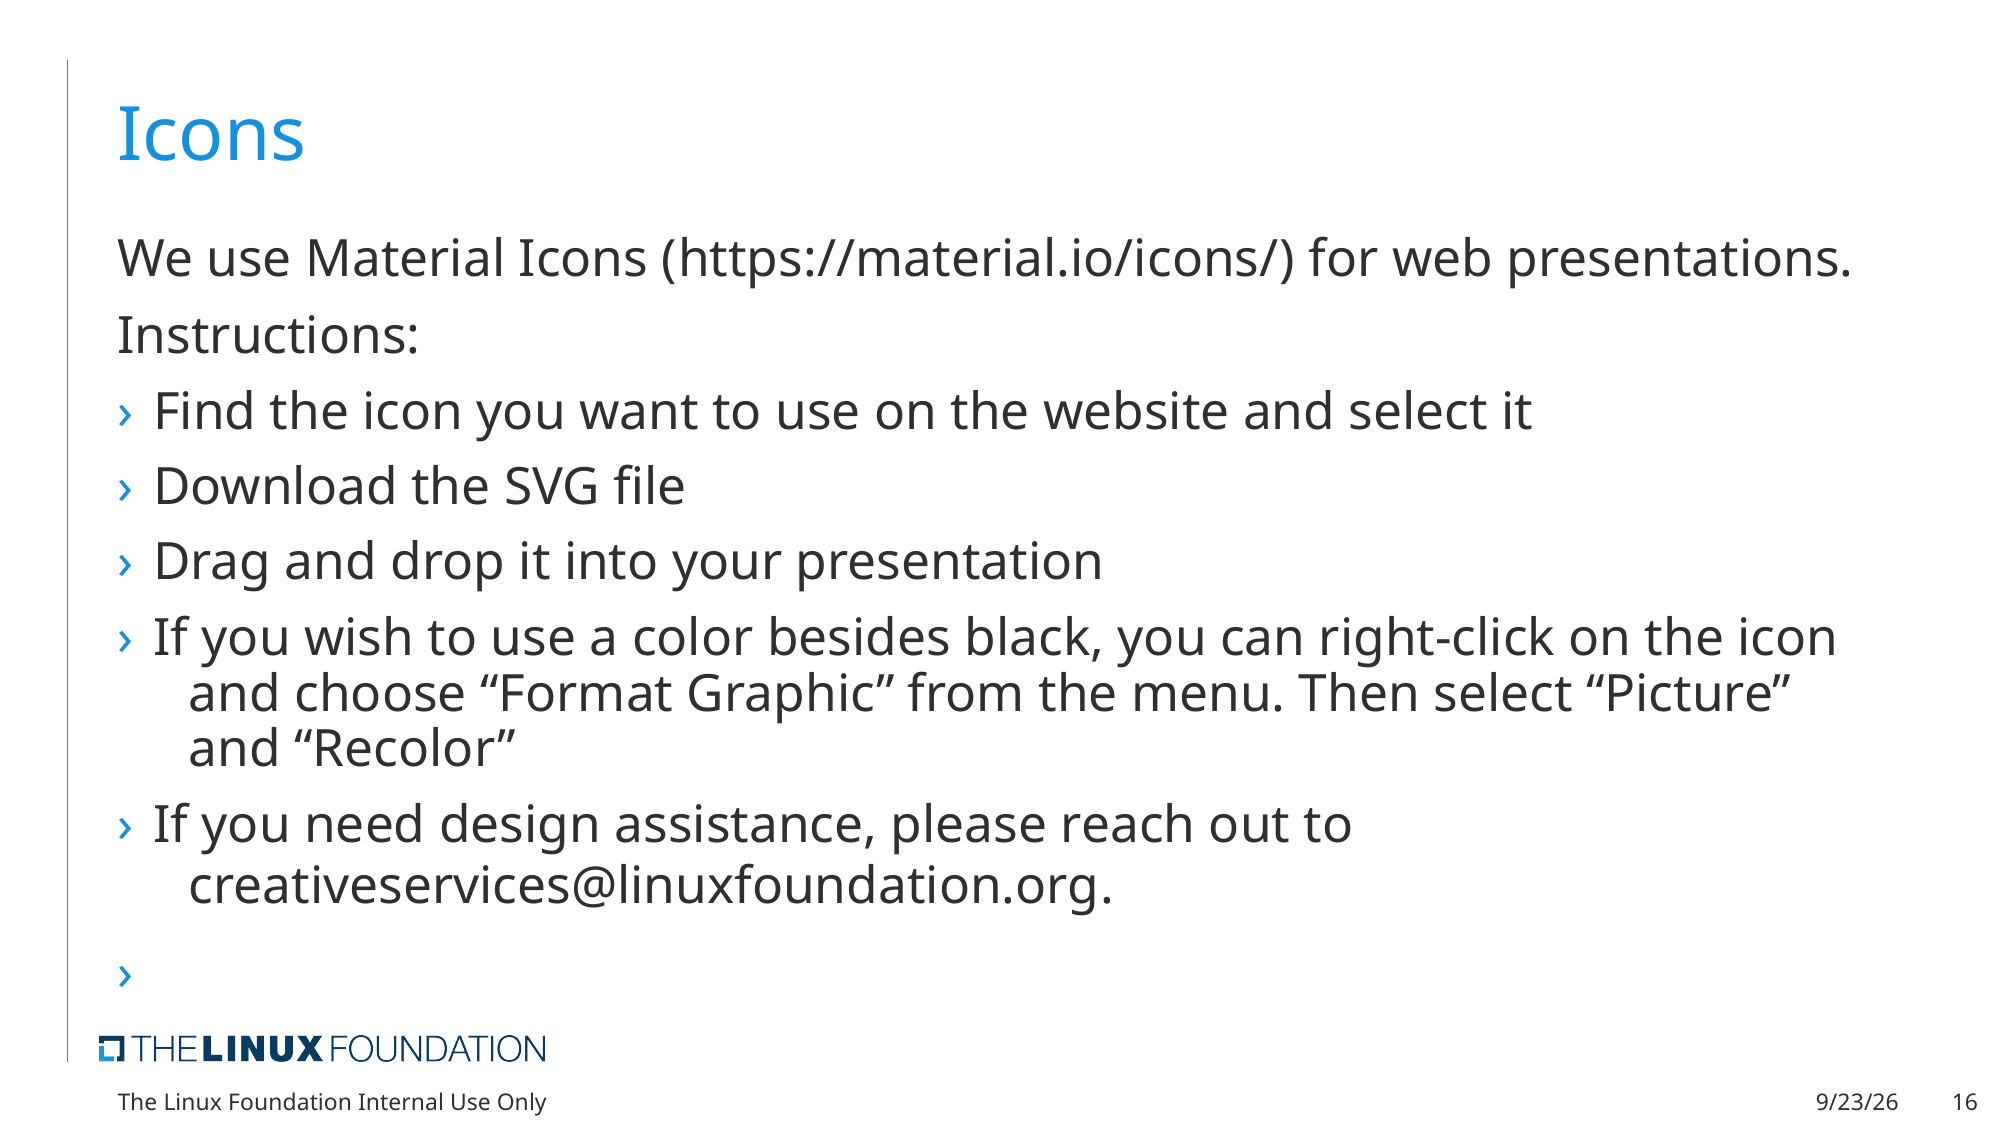

# Icons
We use Material Icons (https://material.io/icons/) for web presentations.
Instructions:
Find the icon you want to use on the website and select it
Download the SVG file
Drag and drop it into your presentation
If you wish to use a color besides black, you can right-click on the icon and choose “Format Graphic” from the menu. Then select “Picture” and “Recolor”
If you need design assistance, please reach out to creativeservices@linuxfoundation.org.
The Linux Foundation Internal Use Only